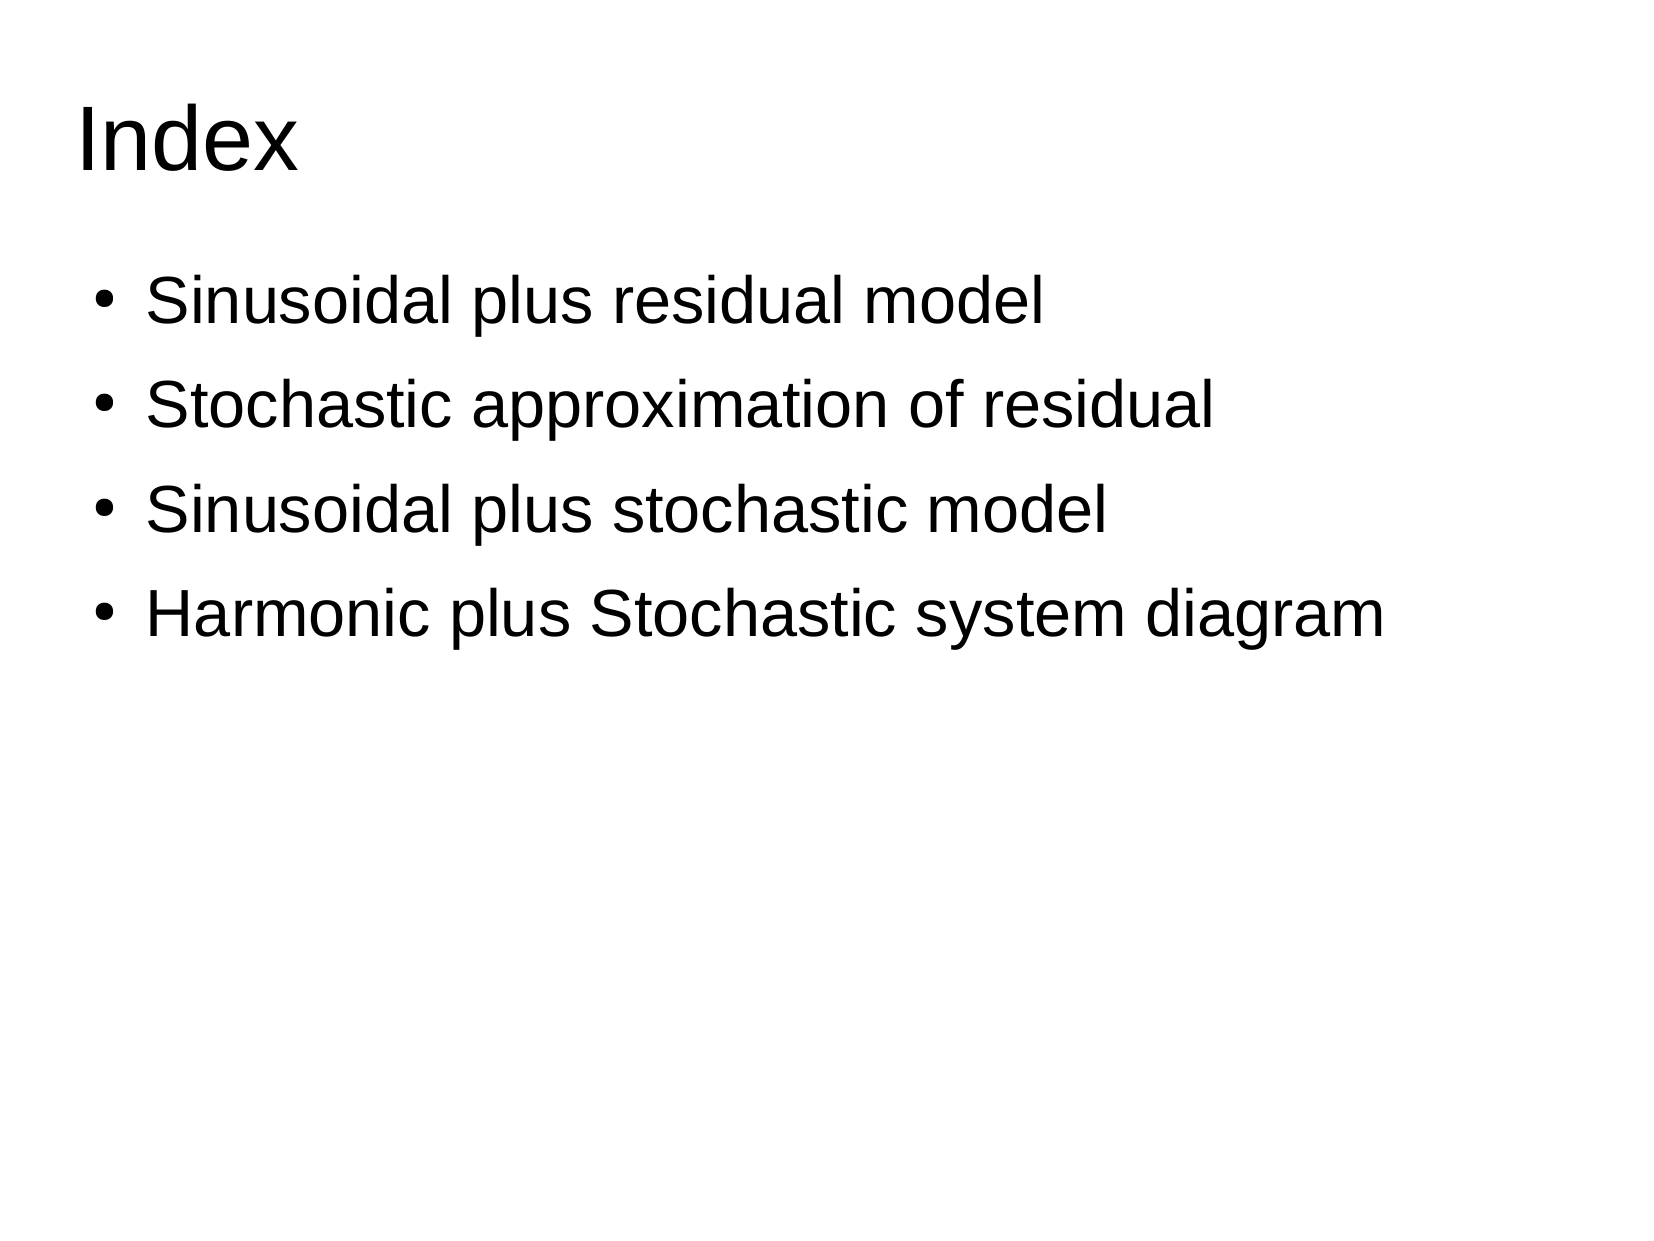

# Index
Sinusoidal plus residual model
Stochastic approximation of residual
Sinusoidal plus stochastic model
Harmonic plus Stochastic system diagram